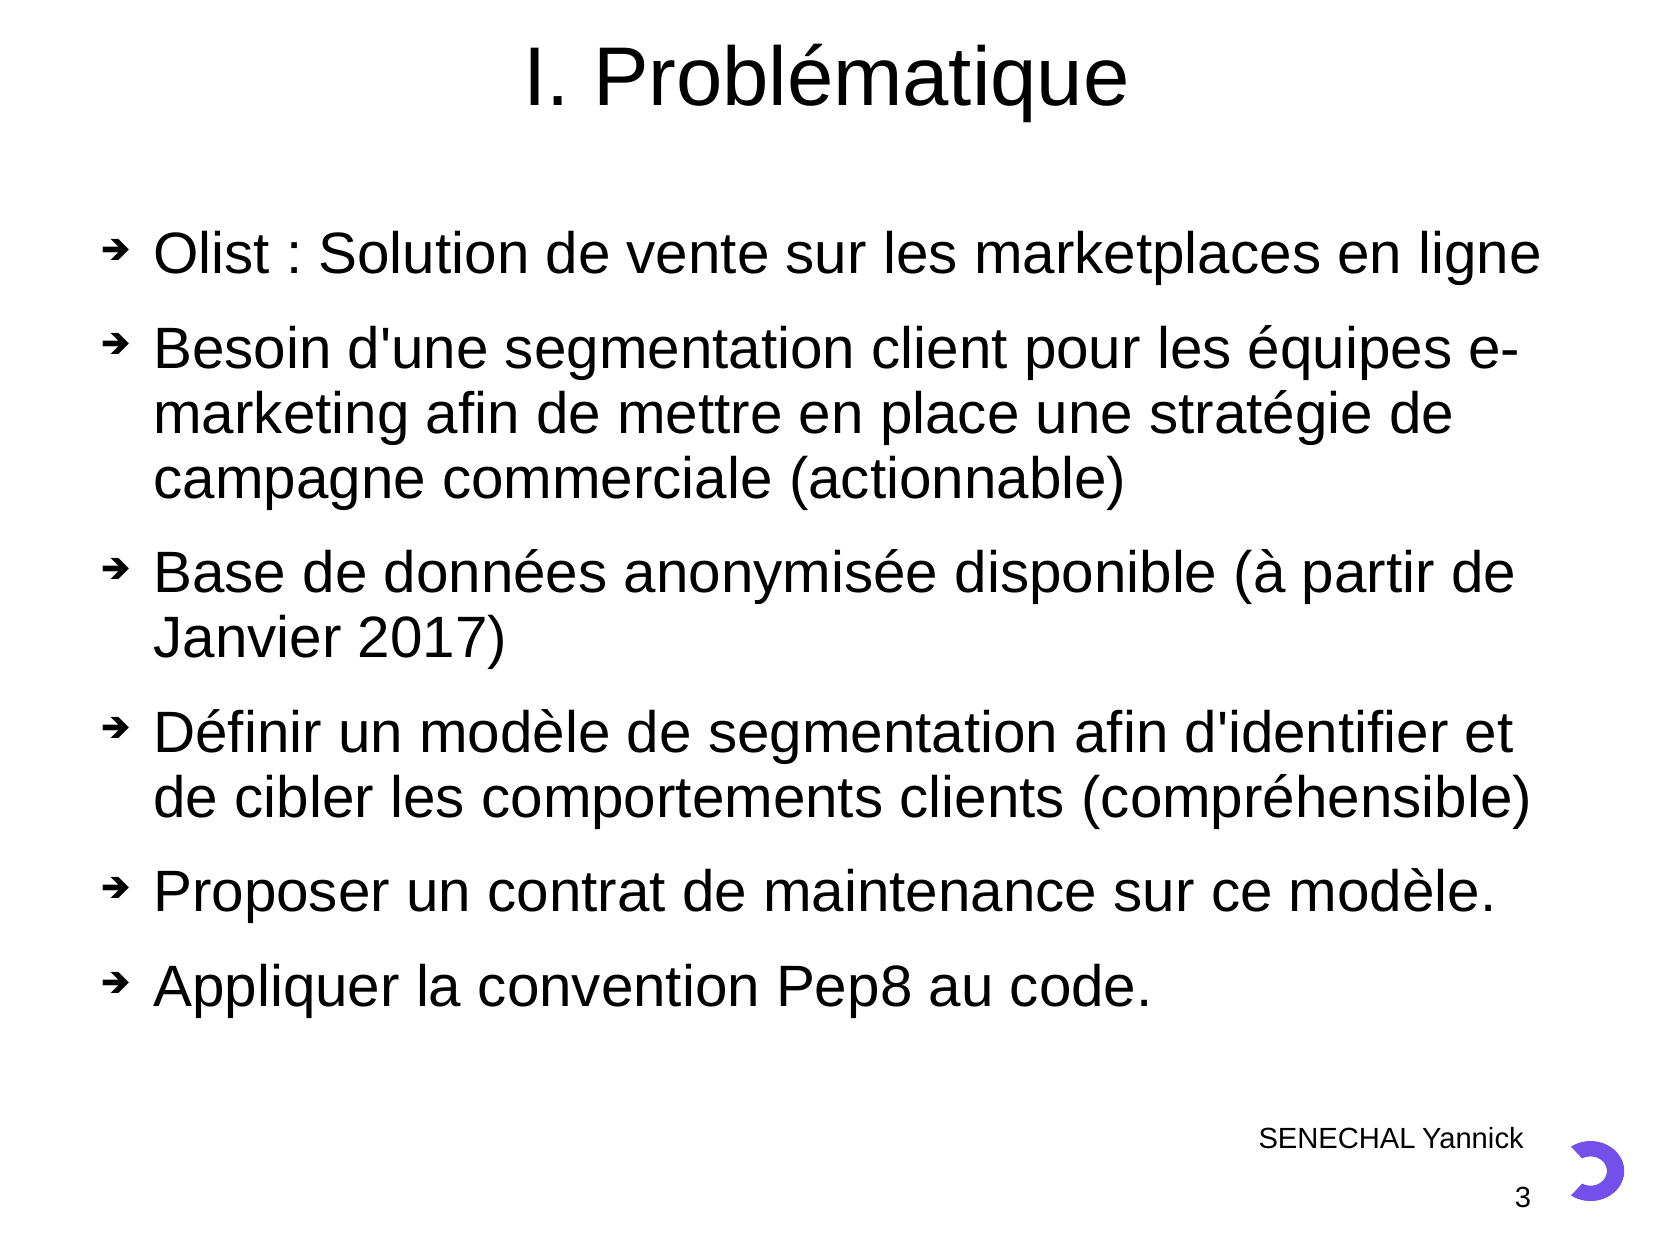

# I. Problématique
Olist : Solution de vente sur les marketplaces en ligne
Besoin d'une segmentation client pour les équipes e-marketing afin de mettre en place une stratégie de campagne commerciale (actionnable)
Base de données anonymisée disponible (à partir de Janvier 2017)
Définir un modèle de segmentation afin d'identifier et de cibler les comportements clients (compréhensible)
Proposer un contrat de maintenance sur ce modèle.
Appliquer la convention Pep8 au code.
SENECHAL Yannick
3